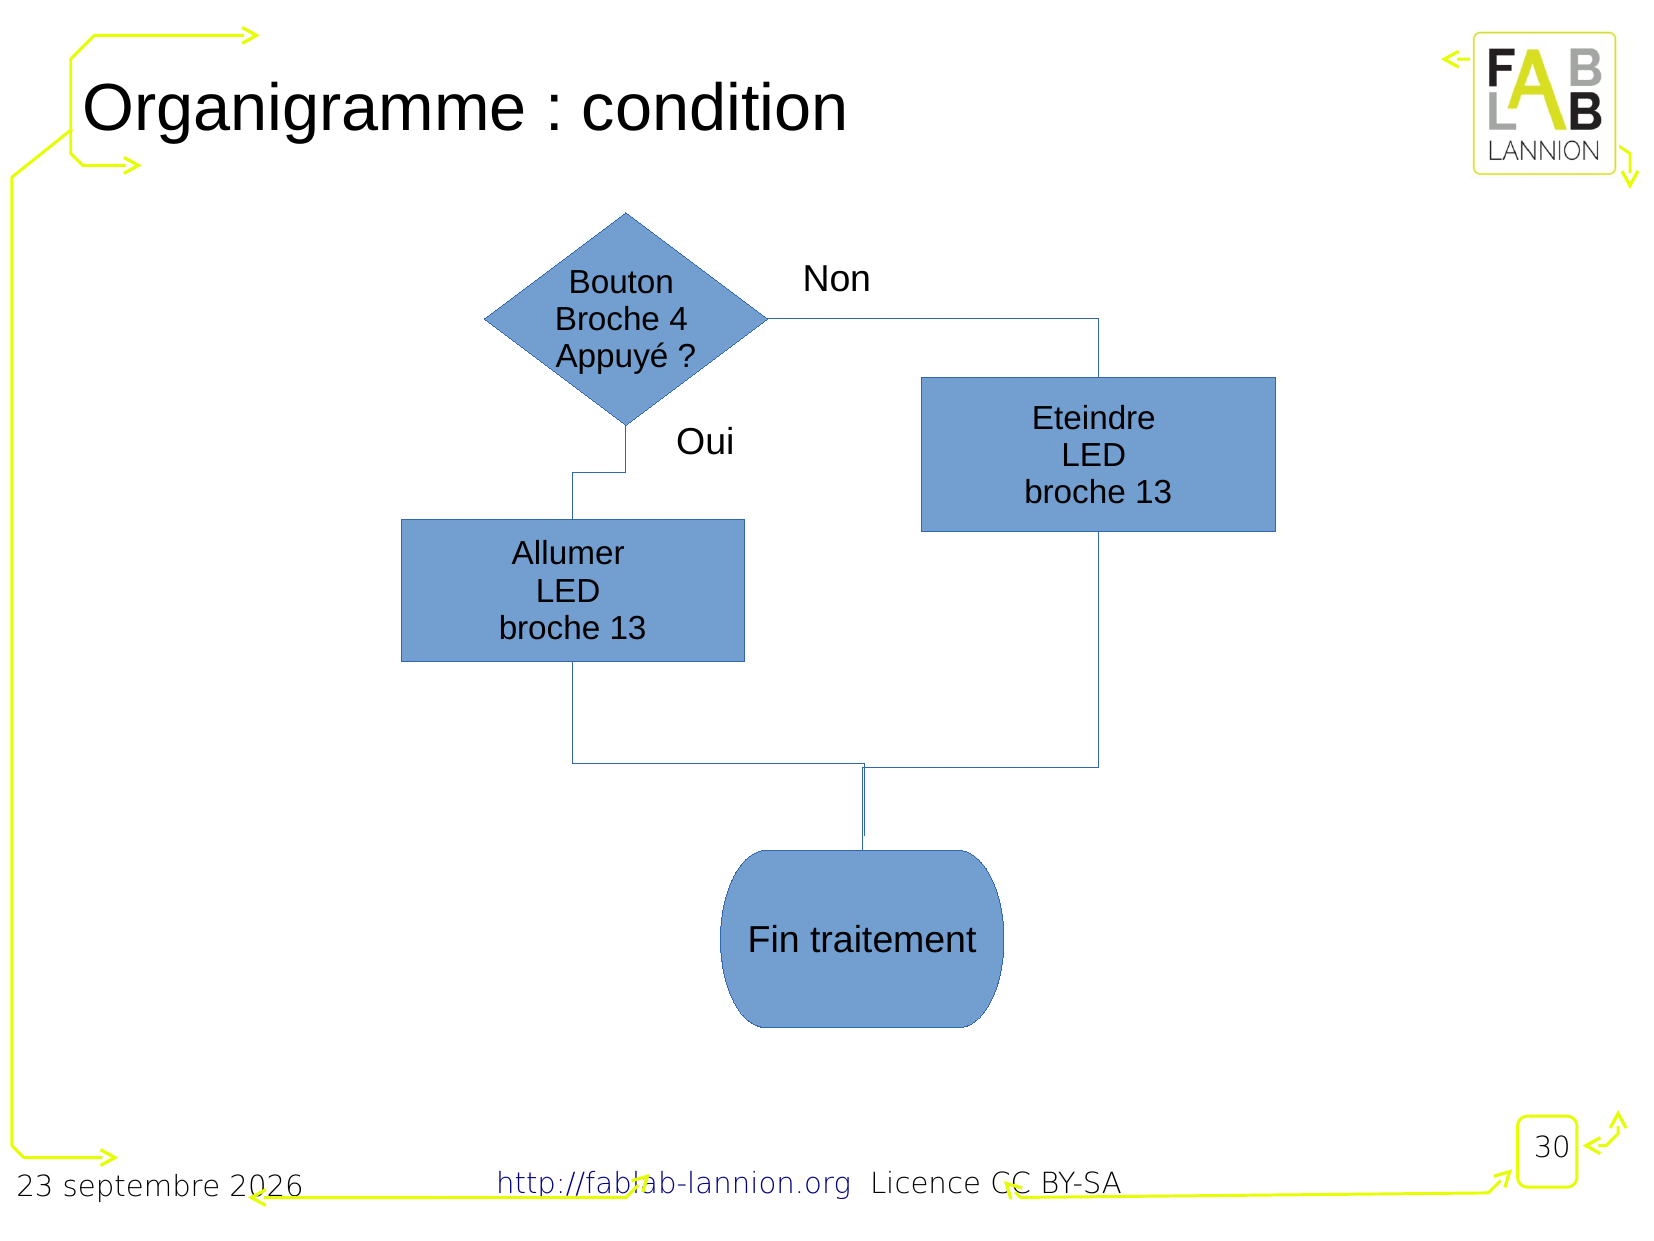

# Organigramme : condition
Bouton
Broche 4
Appuyé ?
Non
Eteindre
LED
broche 13
Oui
Allumer
LED
broche 13
Fin traitement
30